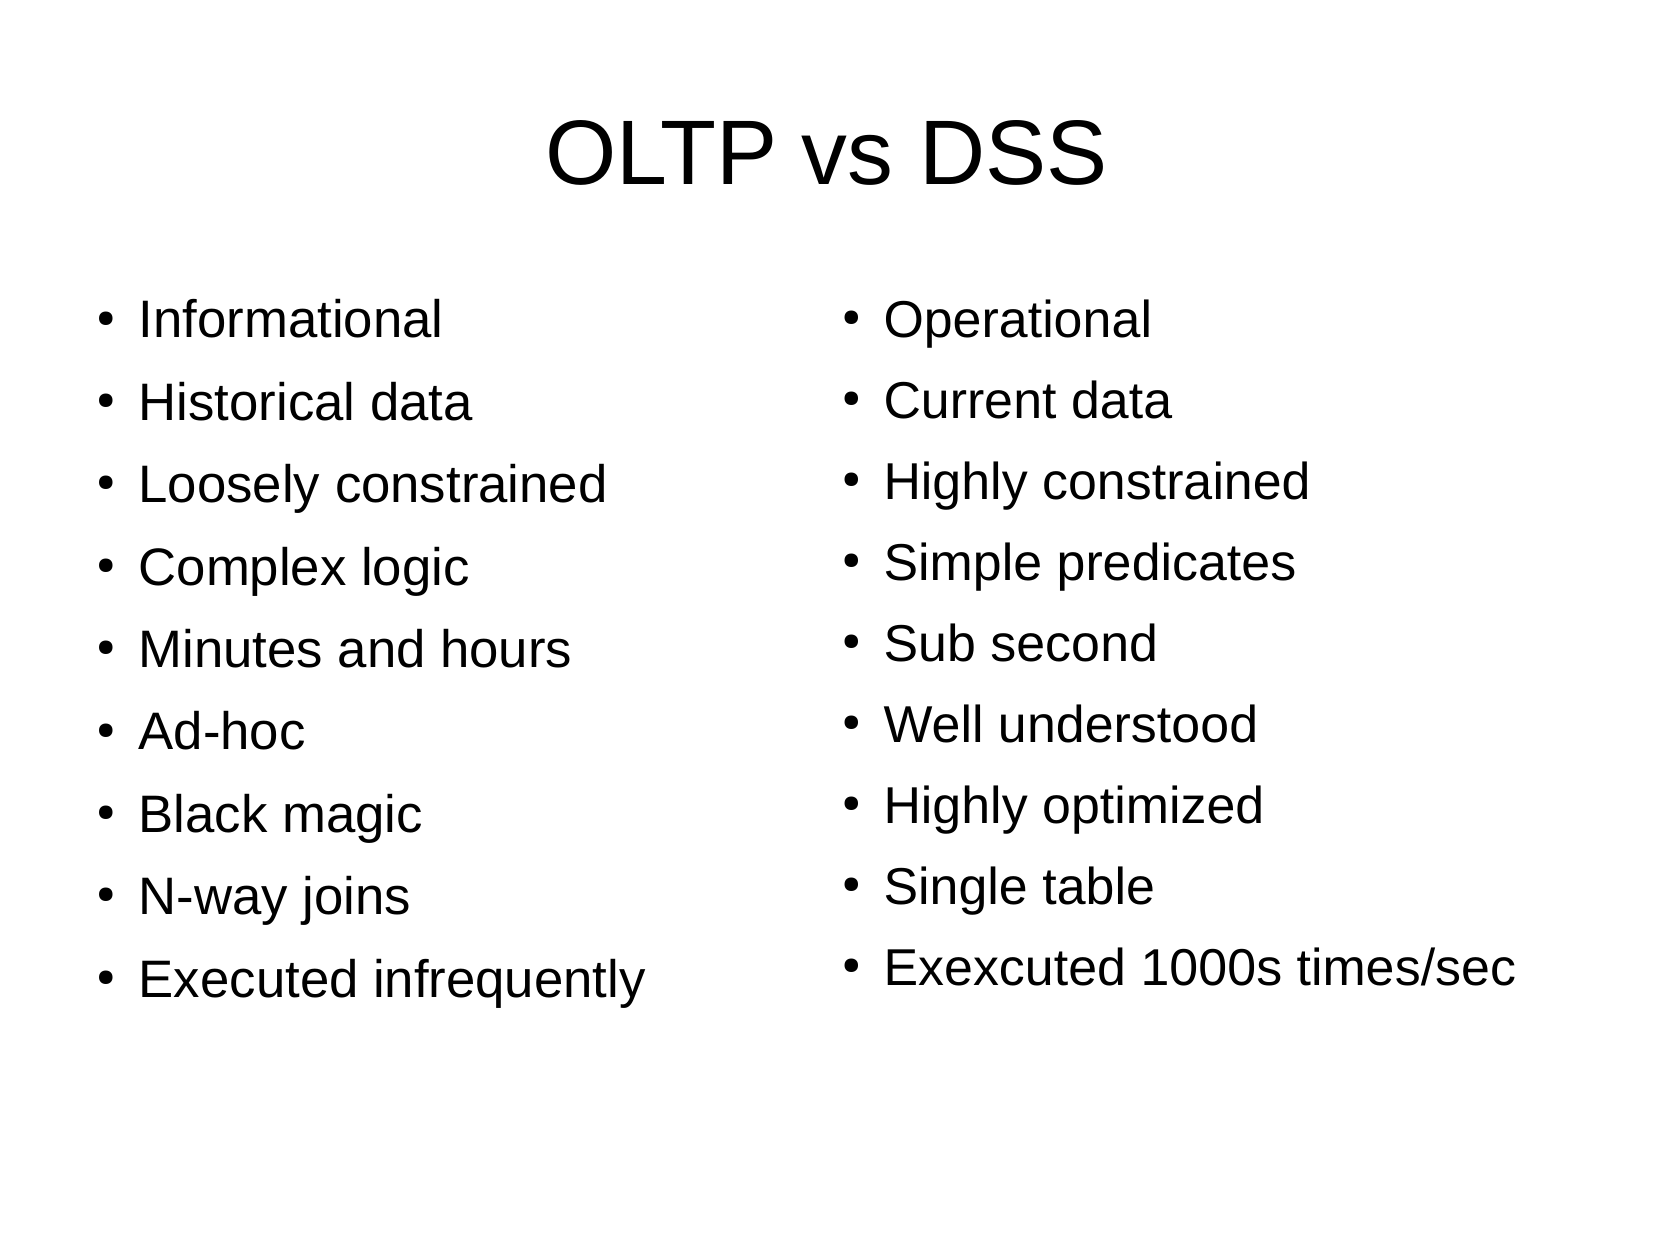

# OLTP vs DSS
Informational
Historical data
Loosely constrained
Complex logic
Minutes and hours
Ad-hoc
Black magic
N-way joins
Executed infrequently
Operational
Current data
Highly constrained
Simple predicates
Sub second
Well understood
Highly optimized
Single table
Exexcuted 1000s times/sec